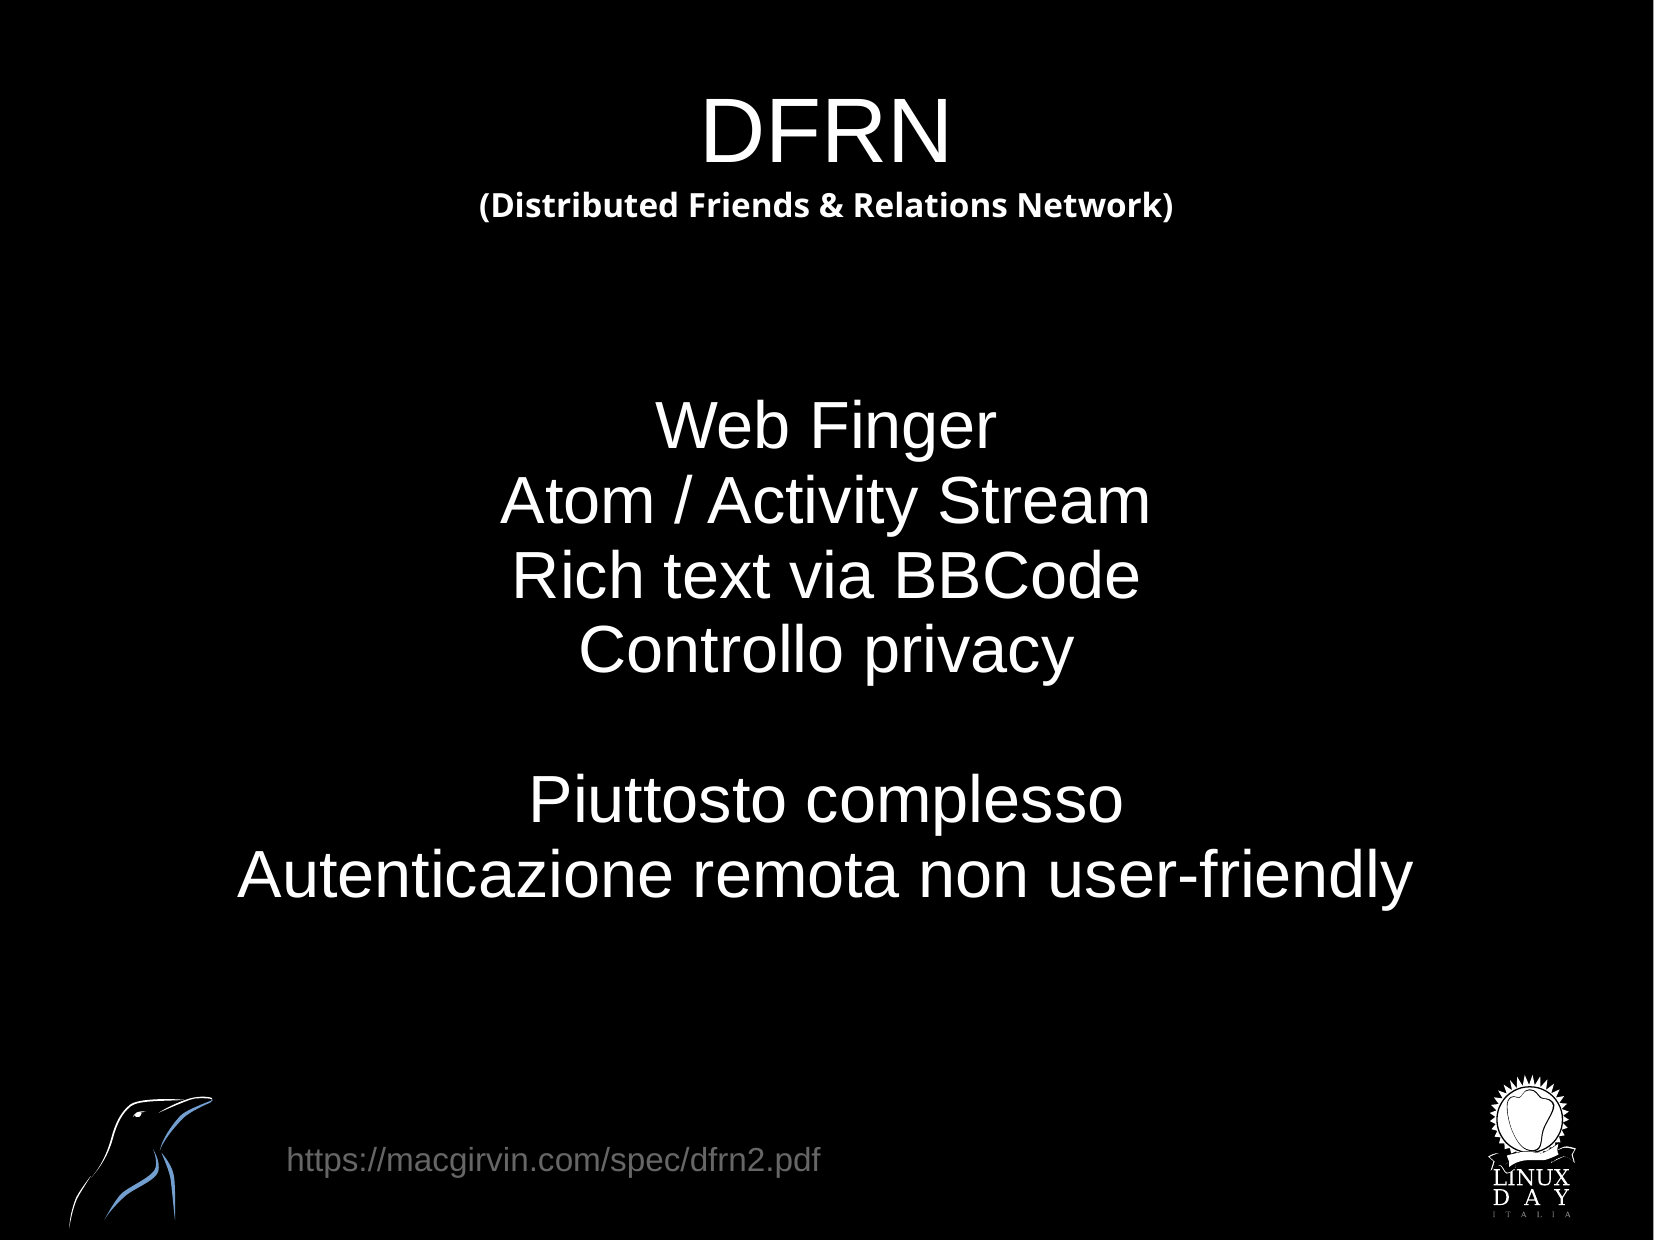

# DFRN (Distributed Friends & Relations Network)
Web Finger
Atom / Activity Stream
Rich text via BBCode
Controllo privacy
Piuttosto complesso
Autenticazione remota non user-friendly
https://macgirvin.com/spec/dfrn2.pdf